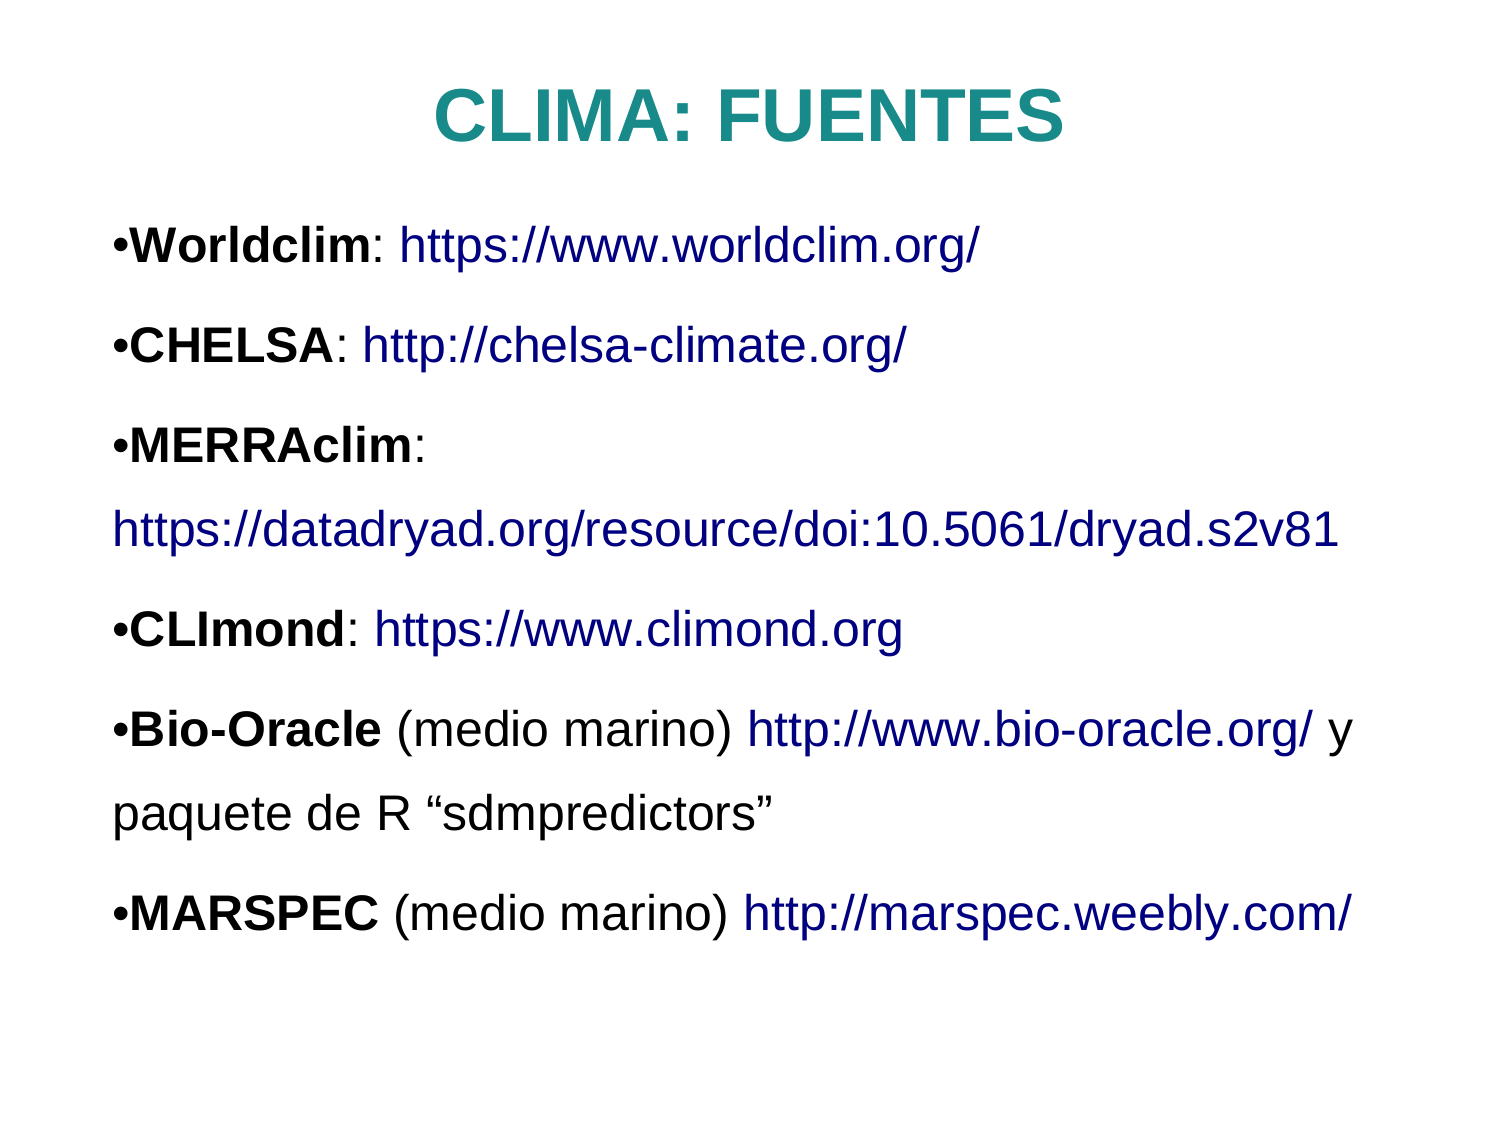

# CLIMA: FUENTES
Worldclim: https://www.worldclim.org/
CHELSA: http://chelsa-climate.org/
MERRAclim: https://datadryad.org/resource/doi:10.5061/dryad.s2v81
CLImond: https://www.climond.org
Bio-Oracle (medio marino) http://www.bio-oracle.org/ y paquete de R “sdmpredictors”
MARSPEC (medio marino) http://marspec.weebly.com/